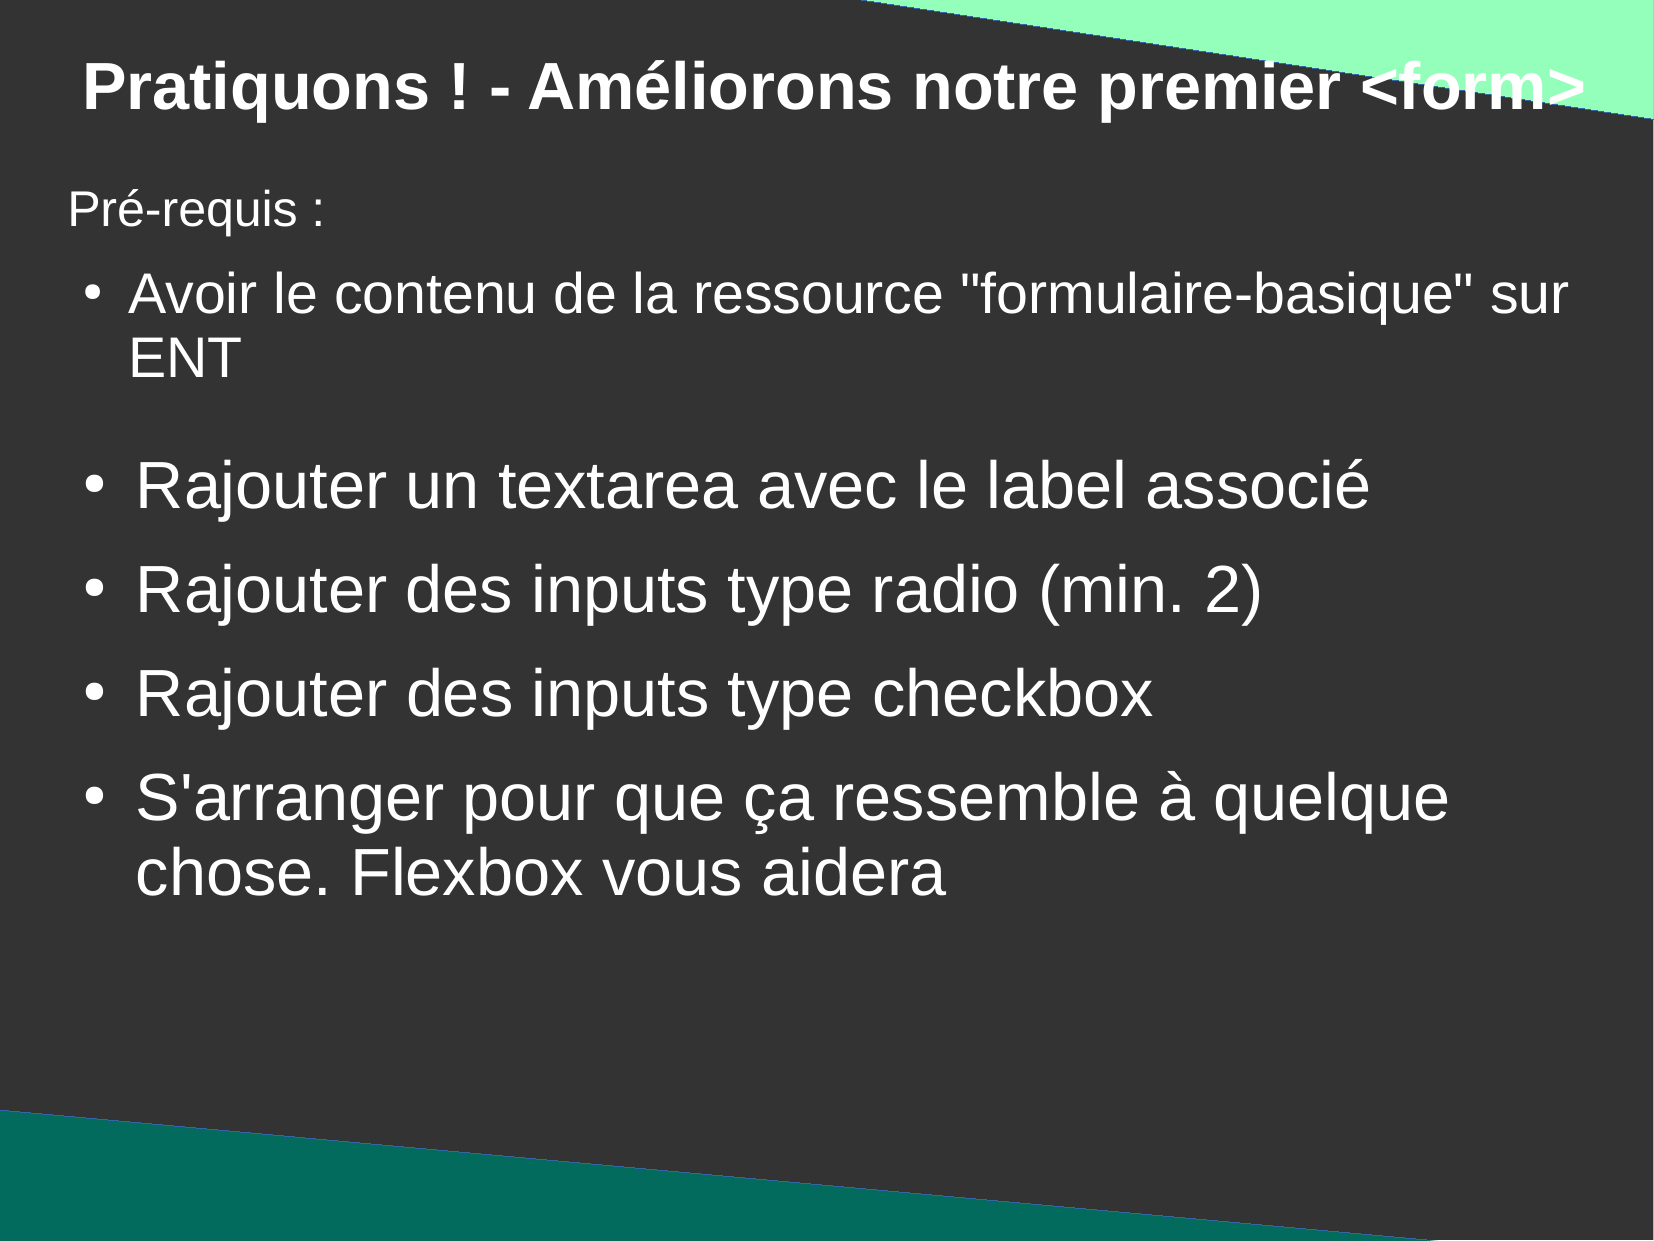

# Pratiquons ! - Améliorons notre premier <form>
Pré-requis :
Avoir le contenu de la ressource "formulaire-basique" sur ENT
Rajouter un textarea avec le label associé
Rajouter des inputs type radio (min. 2)
Rajouter des inputs type checkbox
S'arranger pour que ça ressemble à quelque chose. Flexbox vous aidera